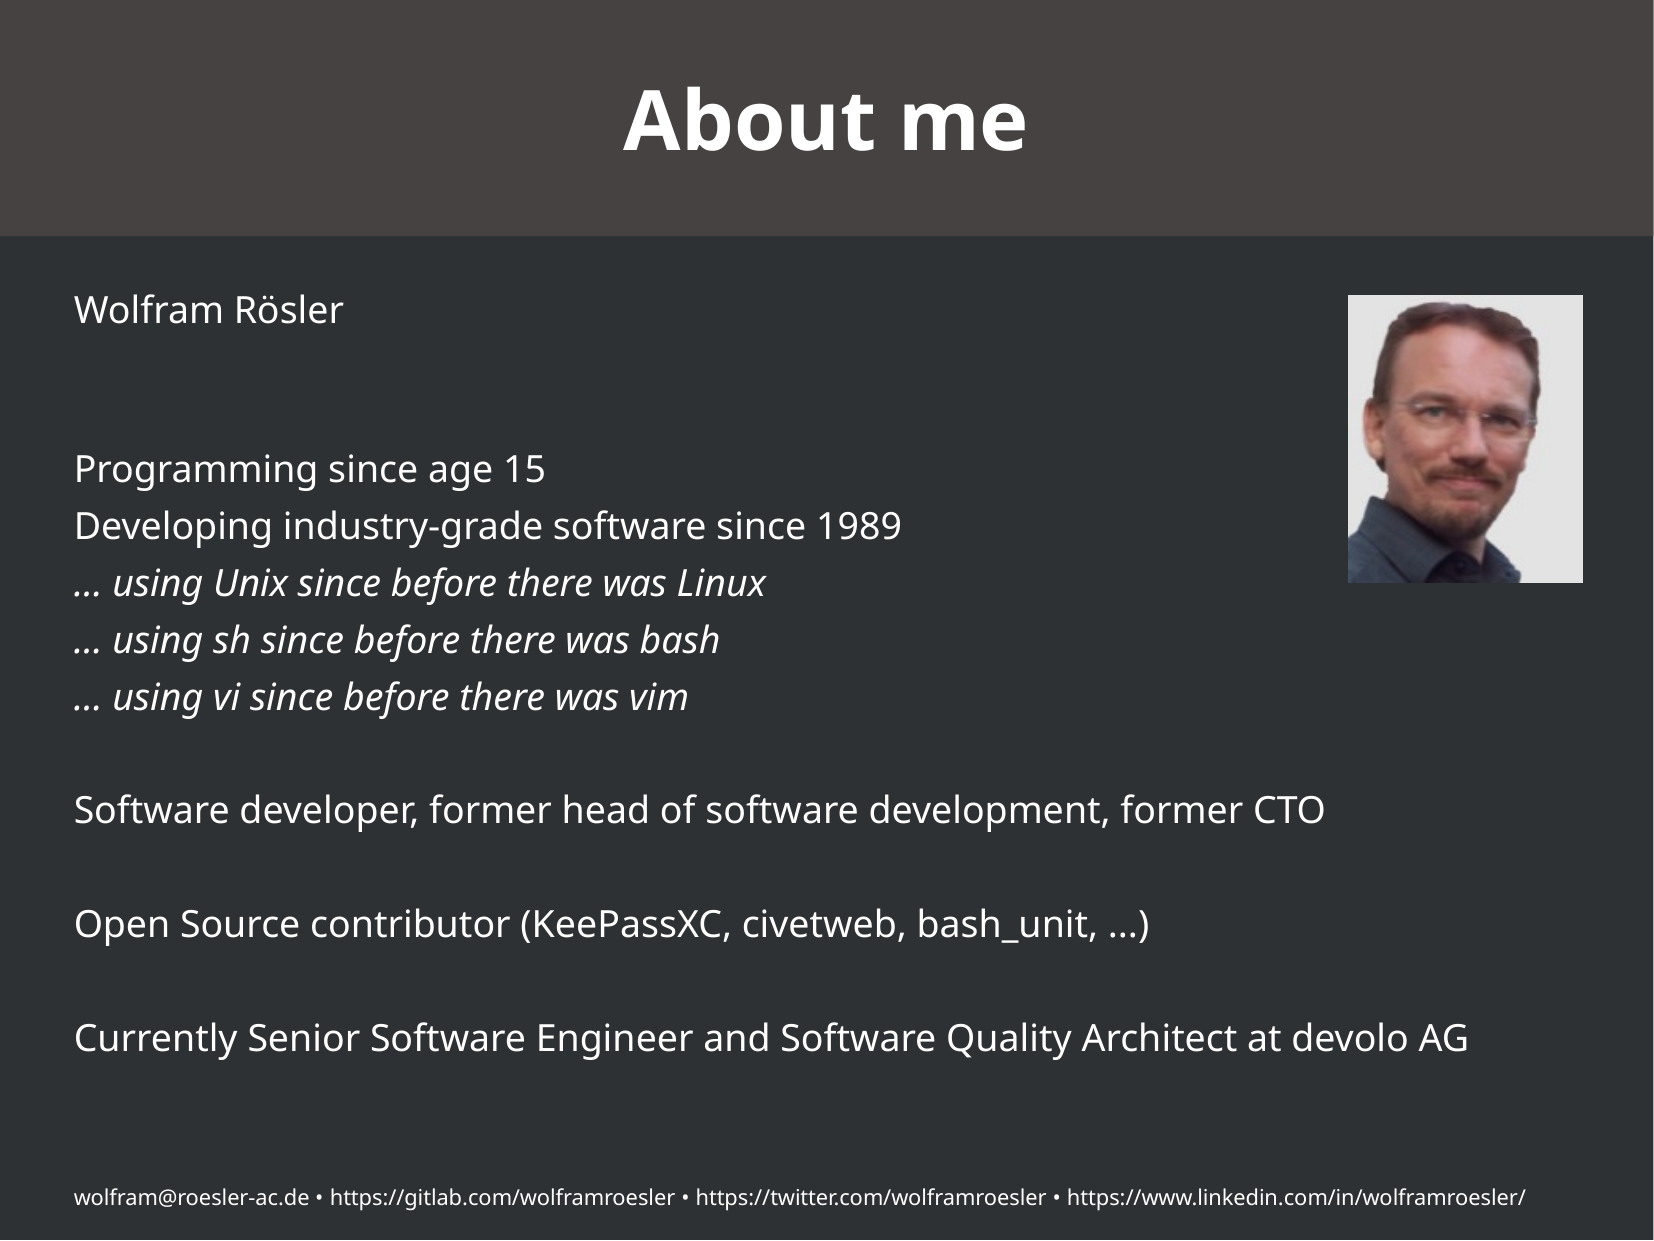

# About me
Wolfram Rösler
Programming since age 15
Developing industry-grade software since 1989
… using Unix since before there was Linux
… using sh since before there was bash
… using vi since before there was vim
Software developer, former head of software development, former CTO
Open Source contributor (KeePassXC, civetweb, bash_unit, ...)
Currently Senior Software Engineer and Software Quality Architect at devolo AG
wolfram@roesler-ac.de • https://gitlab.com/wolframroesler • https://twitter.com/wolframroesler • https://www.linkedin.com/in/wolframroesler/